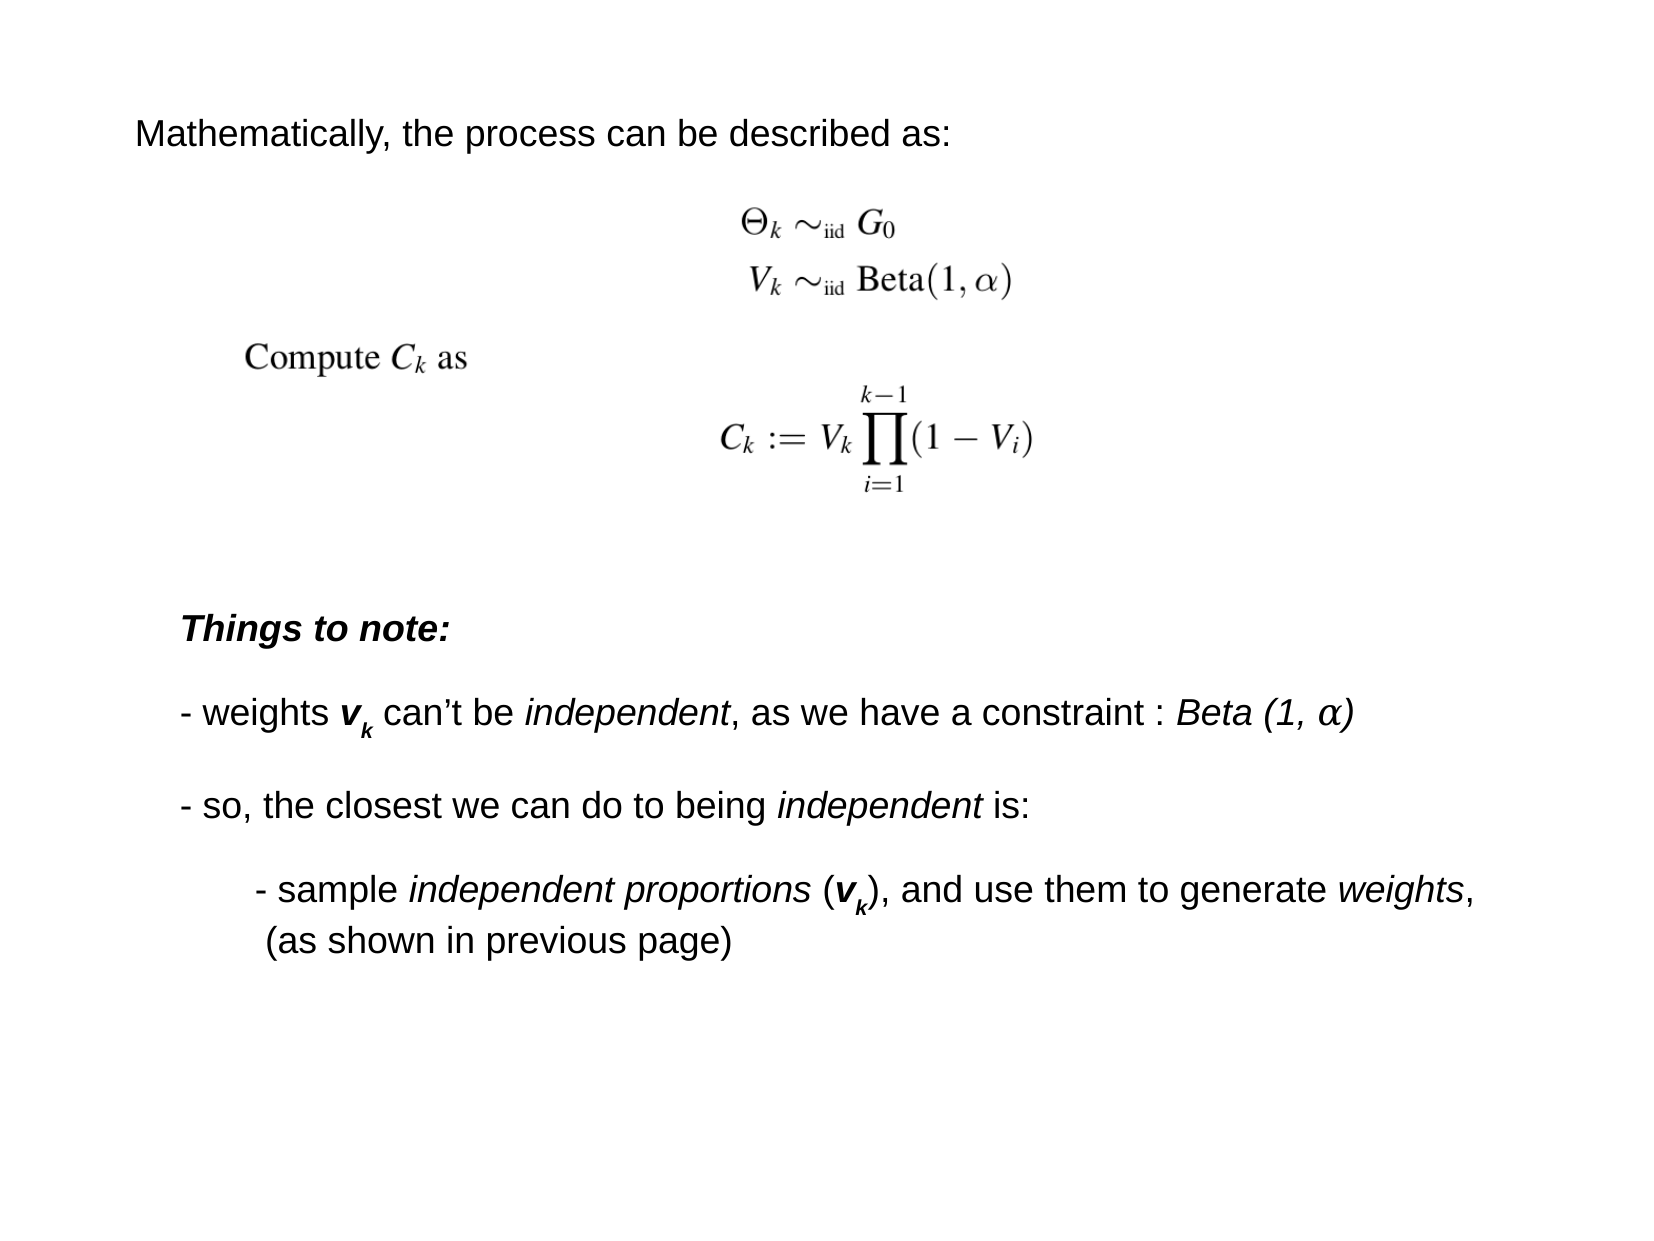

Mathematically, the process can be described as:
Things to note:
- weights vk can’t be independent, as we have a constraint : Beta (1, 𝛼)
- so, the closest we can do to being independent is:
	- sample independent proportions (vk), and use them to generate weights, 	 (as shown in previous page)